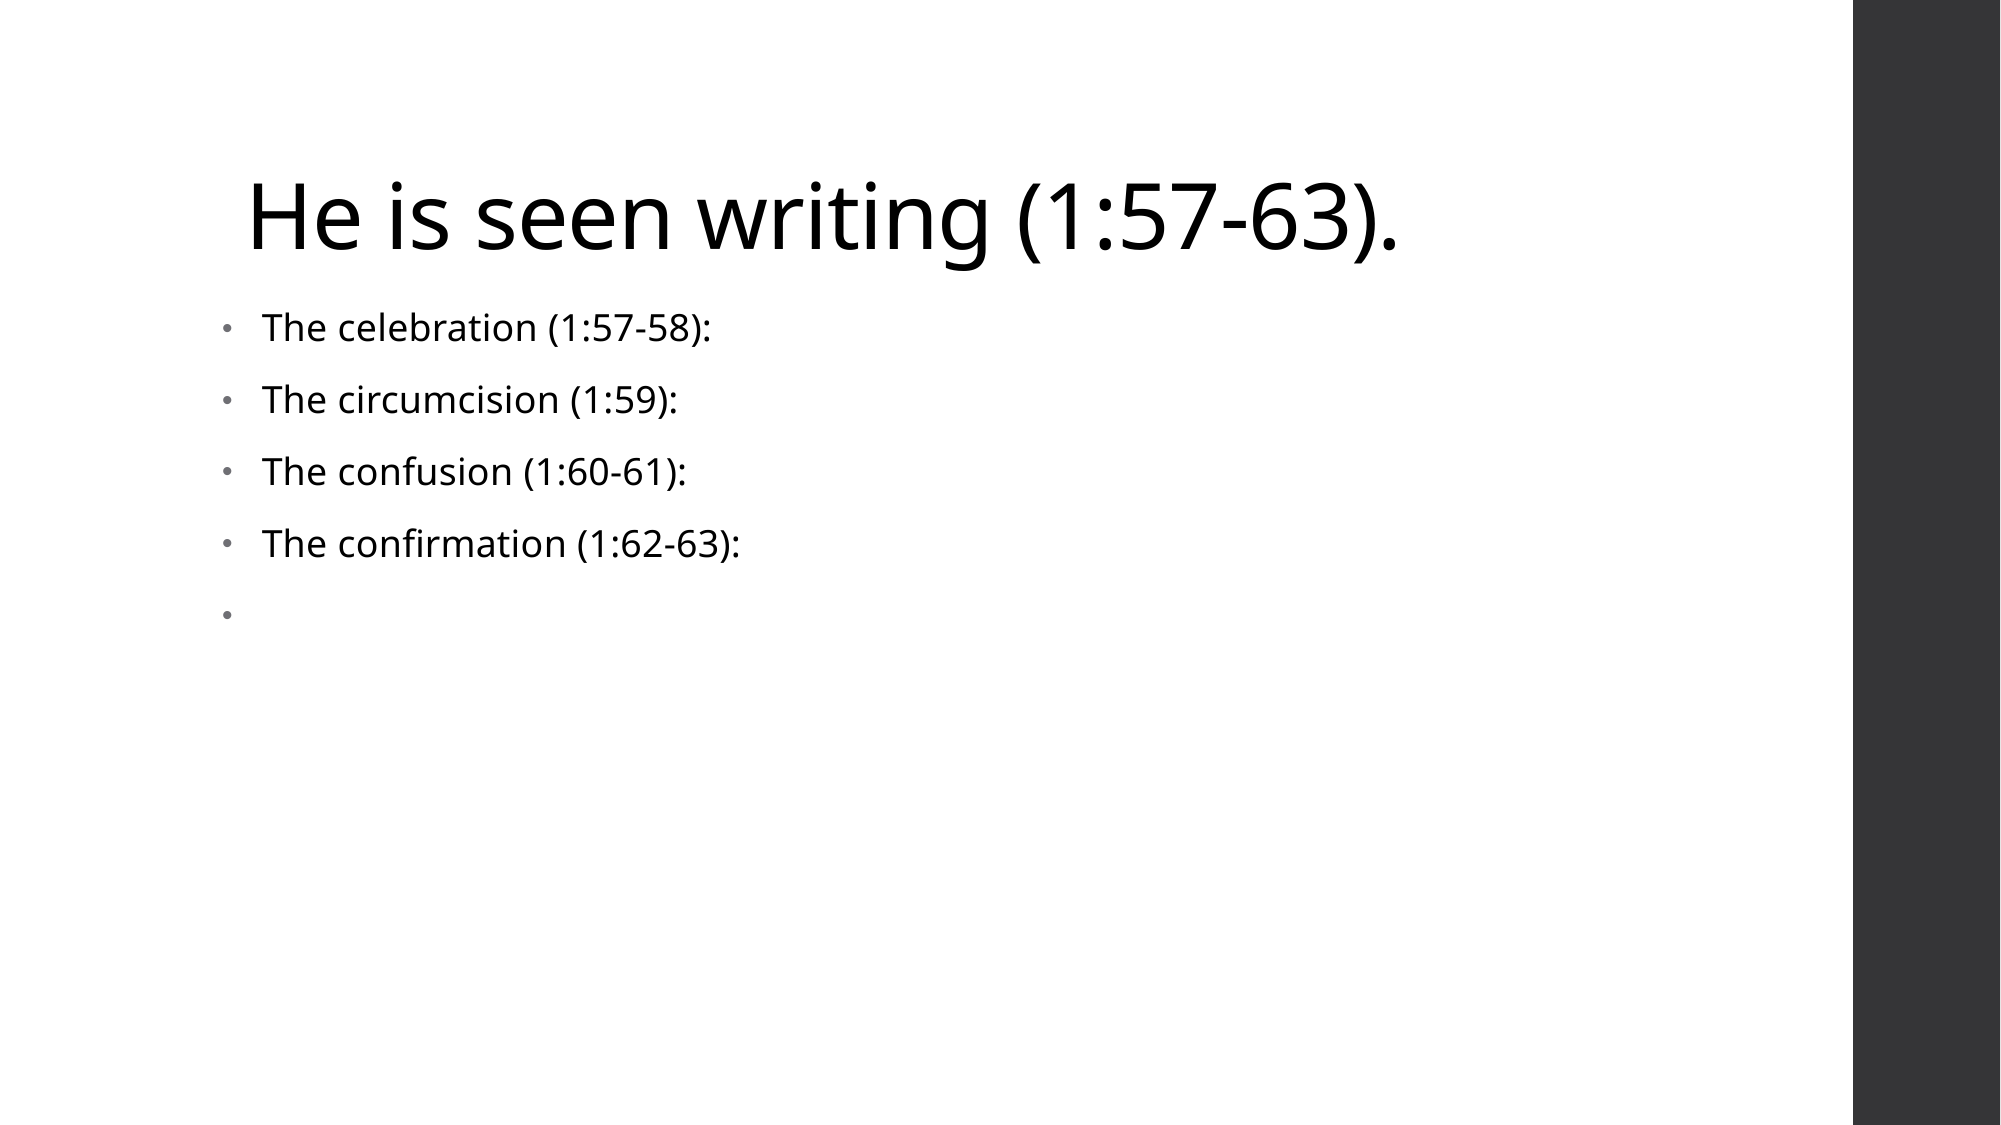

# He is seen writing (1:57-63).
 The celebration (1:57-58):
 The circumcision (1:59):
 The confusion (1:60-61):
 The confirmation (1:62-63):